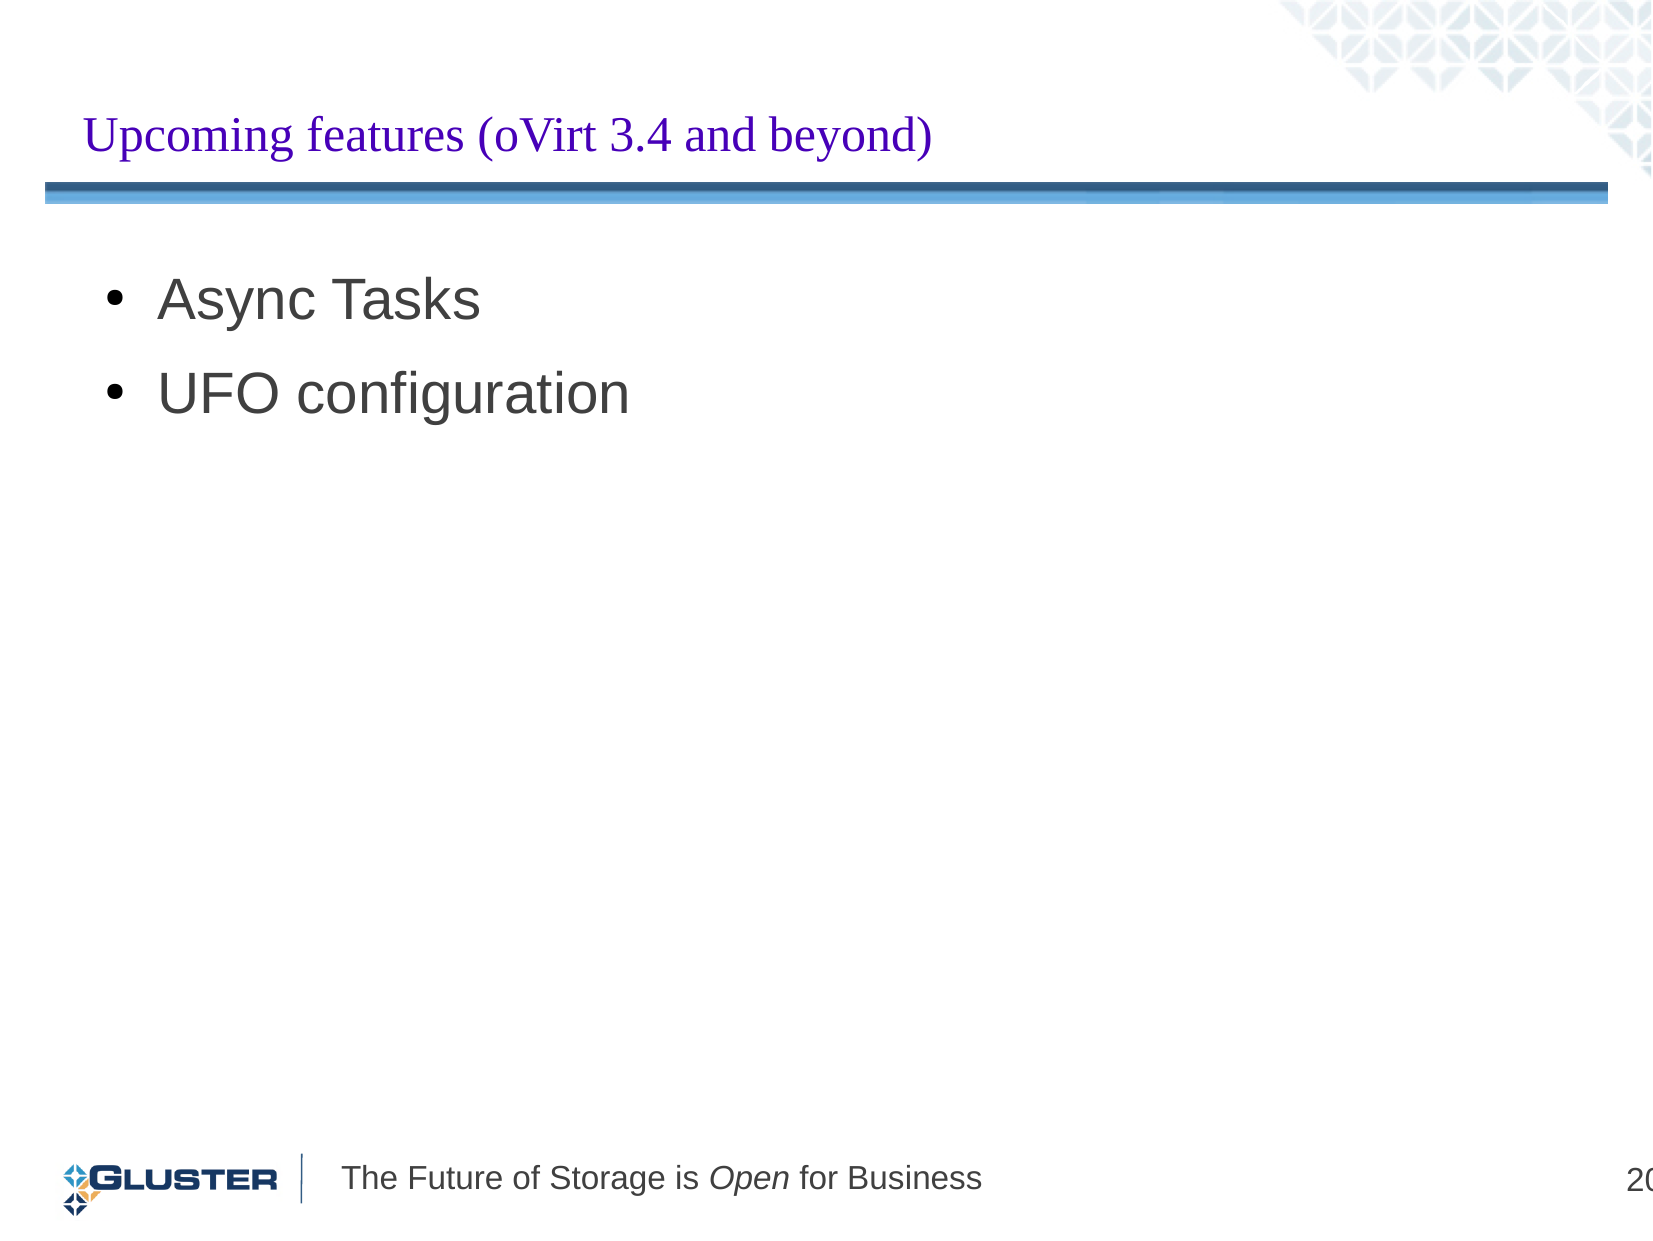

Upcoming features (oVirt 3.4 and beyond)
# Upcoming features (3.2 and beyond)
Async Tasks
UFO configuration